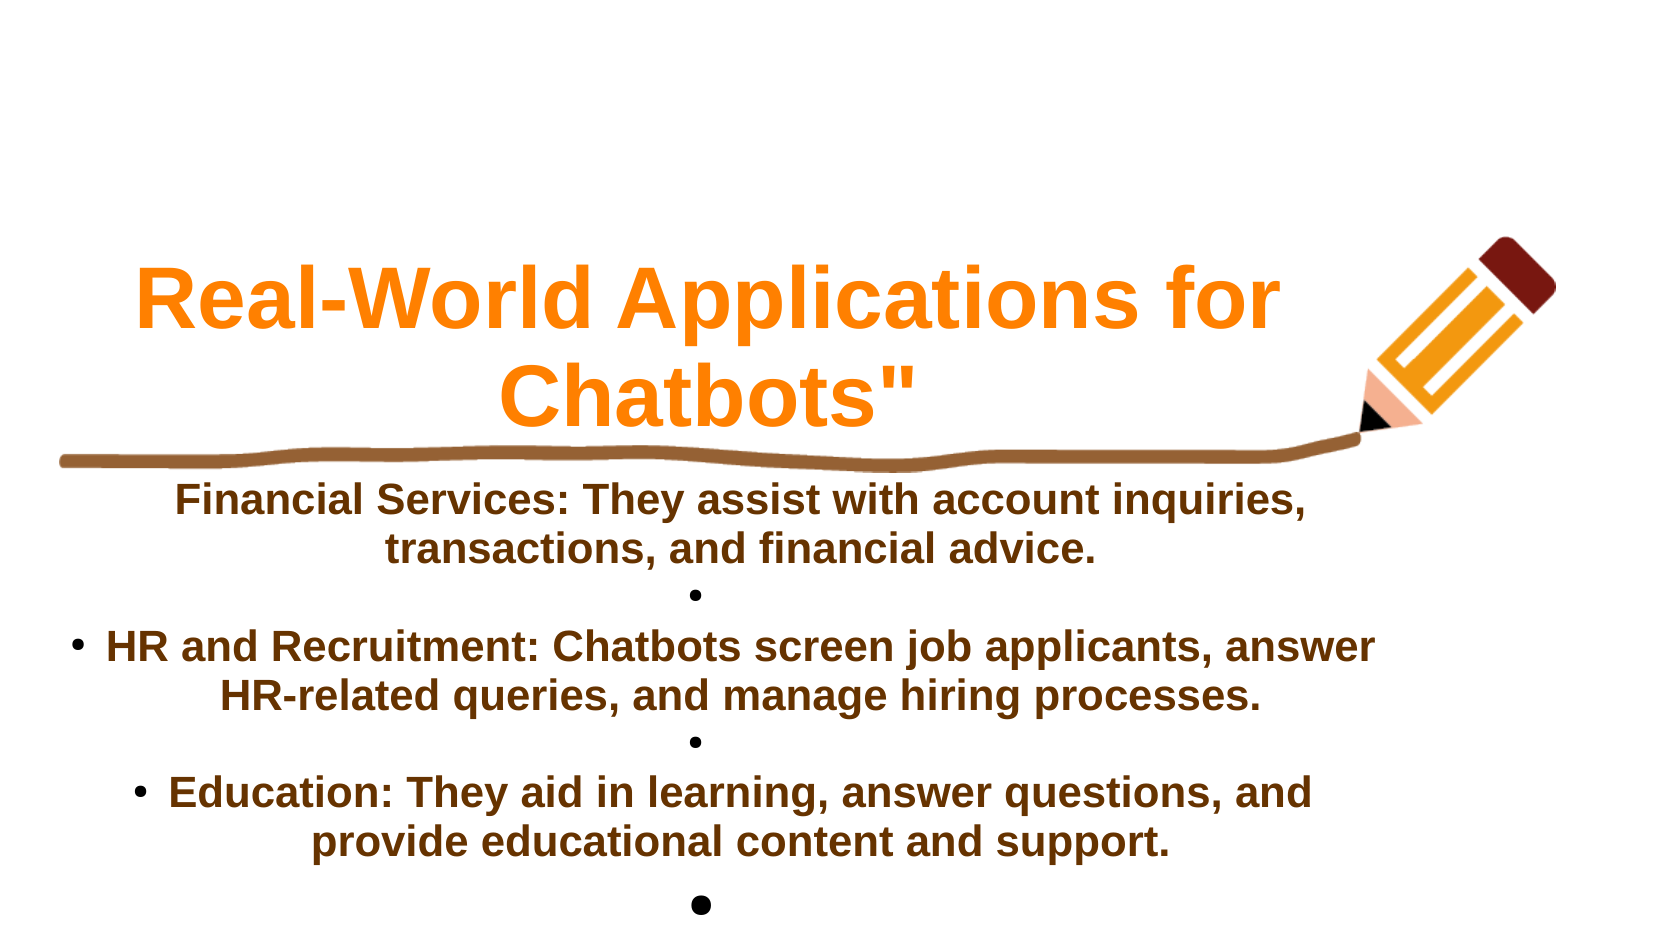

# Real-World Applications for Chatbots"
Financial Services: They assist with account inquiries, transactions, and financial advice.
HR and Recruitment: Chatbots screen job applicants, answer HR-related queries, and manage hiring processes.
Education: They aid in learning, answer questions, and provide educational content and support.